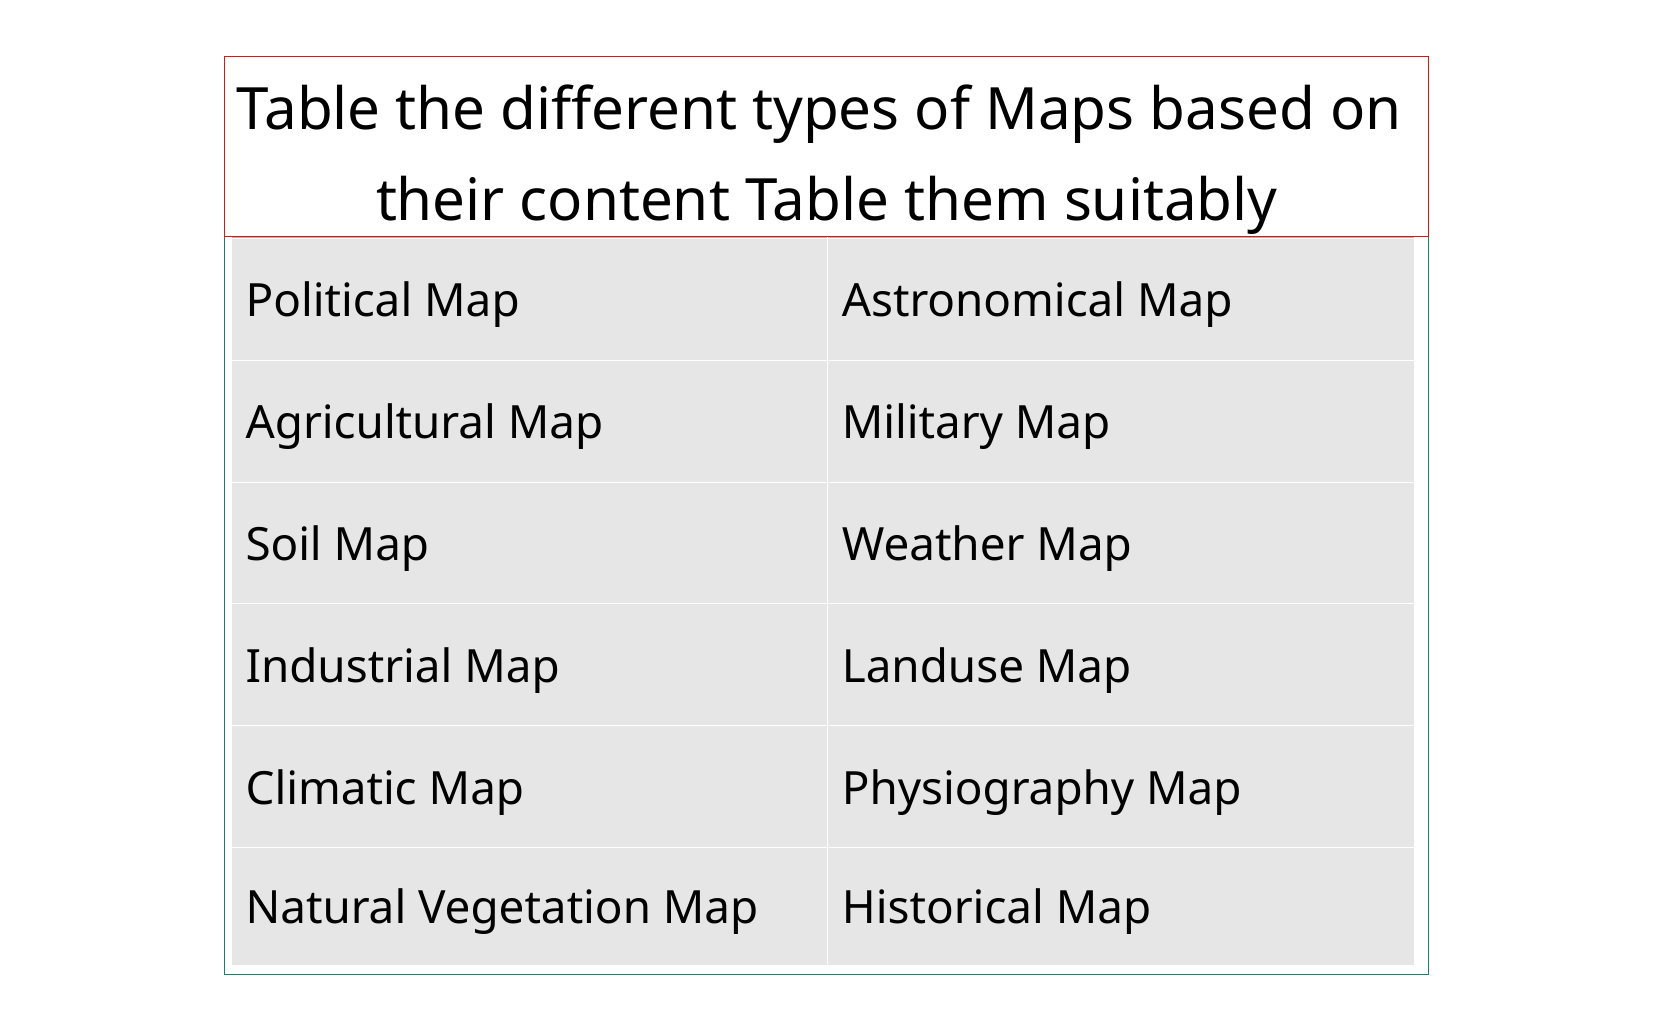

Table the different types of Maps based on
their content Table them suitably
| | |
| --- | --- |
| Political Map | Astronomical Map |
| Agricultural Map | Military Map |
| Soil Map | Weather Map |
| Industrial Map | Landuse Map |
| Climatic Map | Physiography Map |
| Natural Vegetation Map | Historical Map |